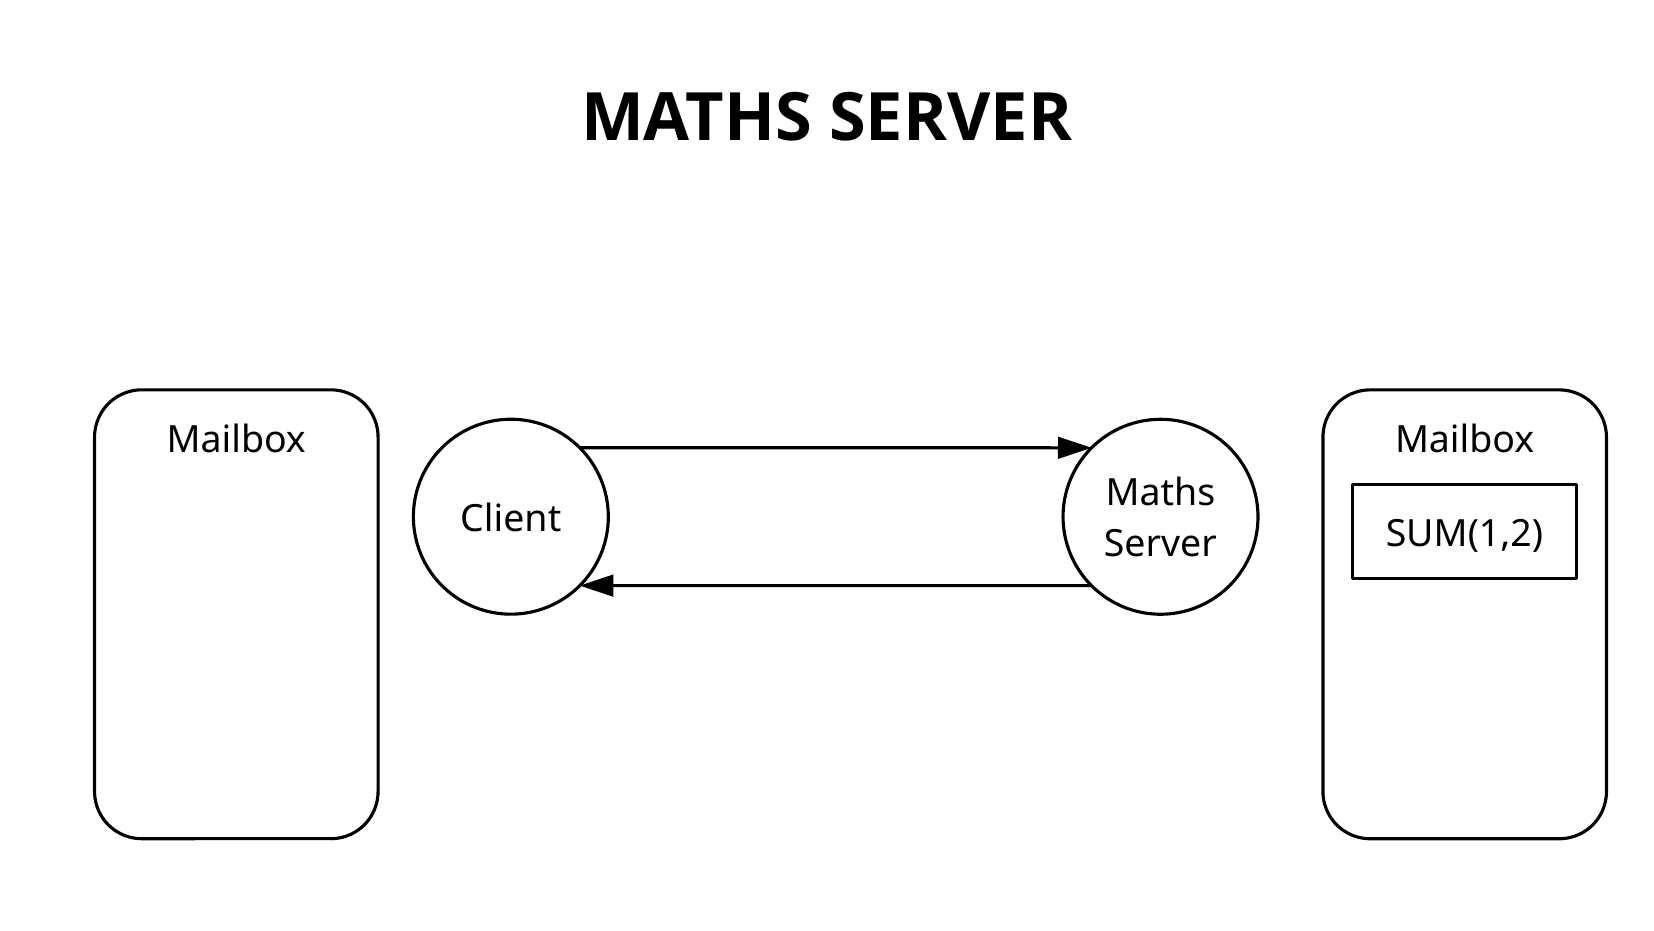

# MATHS SERVER
Mailbox
Mailbox
Client
Maths
Server
SUM(1,2)